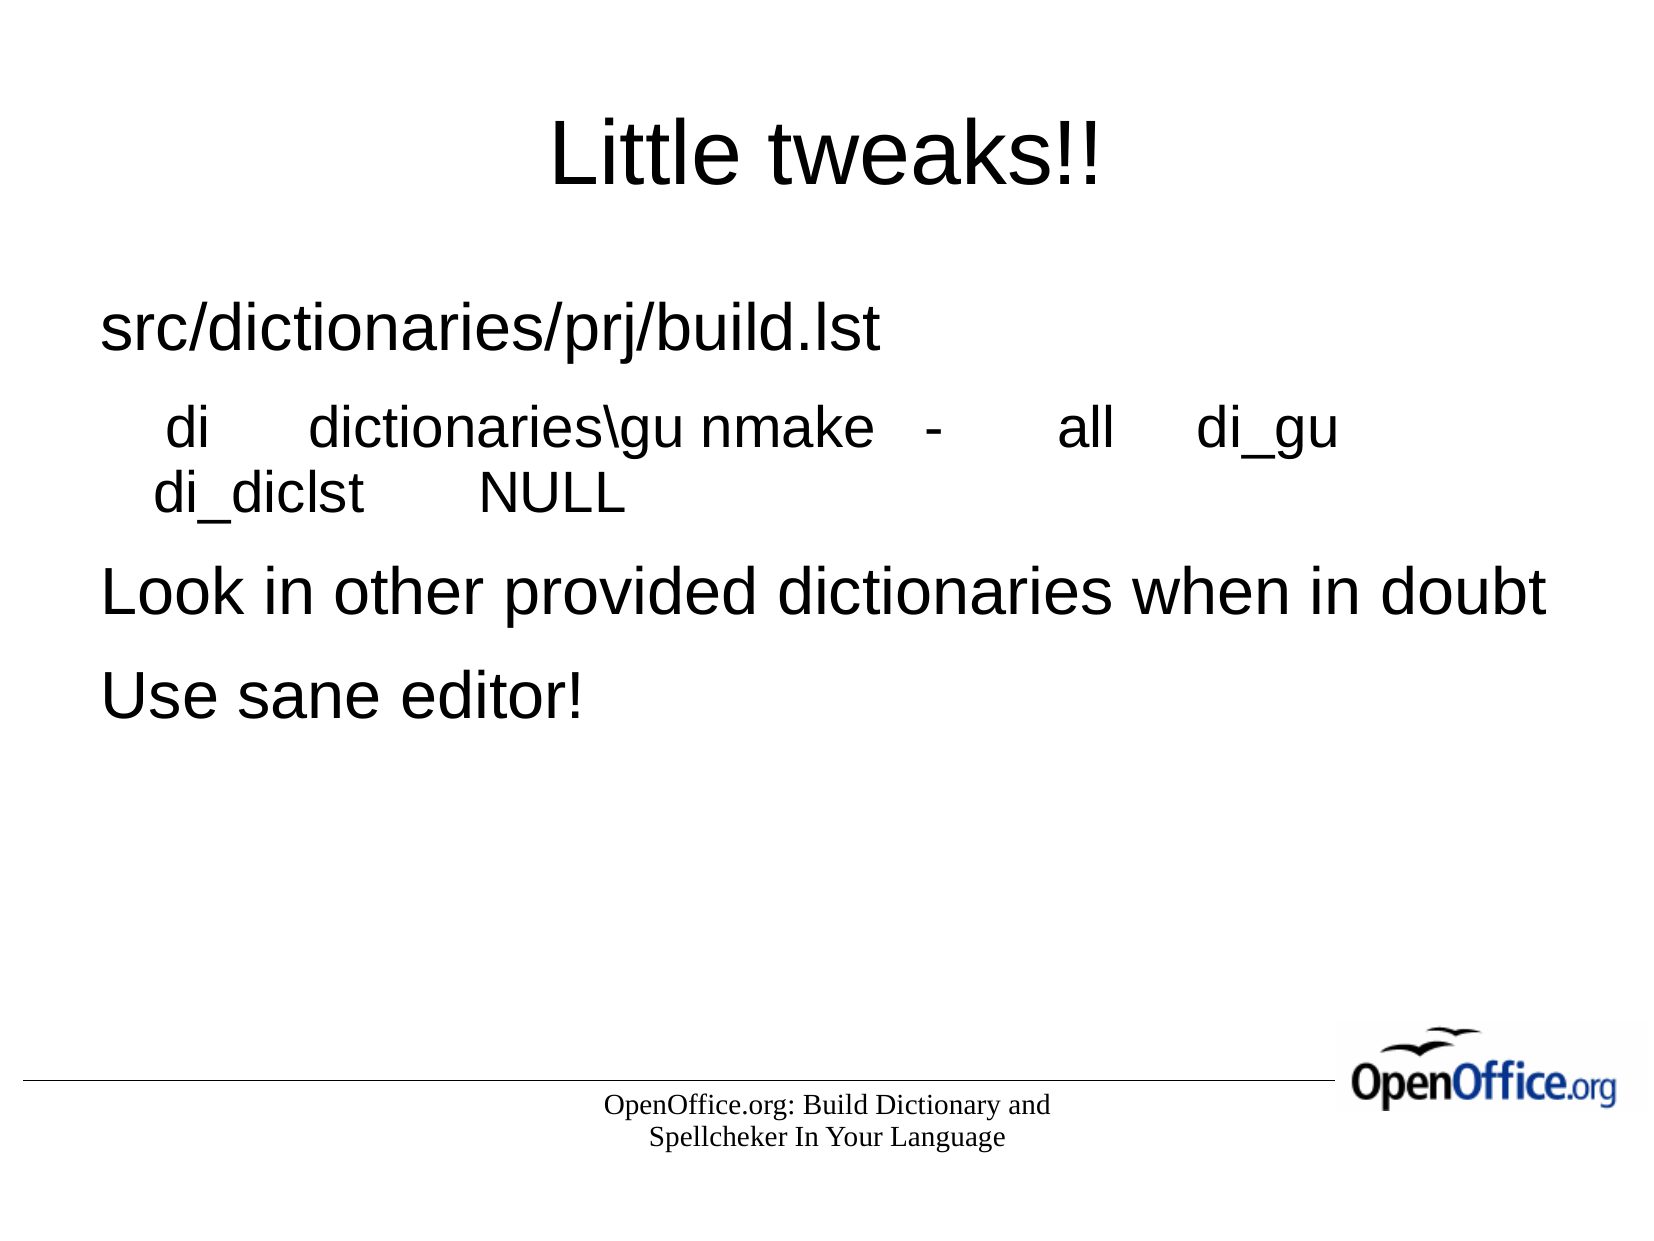

# Little tweaks!!
src/dictionaries/prj/build.lst
 di dictionaries\gu nmake - all di_gu di_diclst NULL
Look in other provided dictionaries when in doubt
Use sane editor!